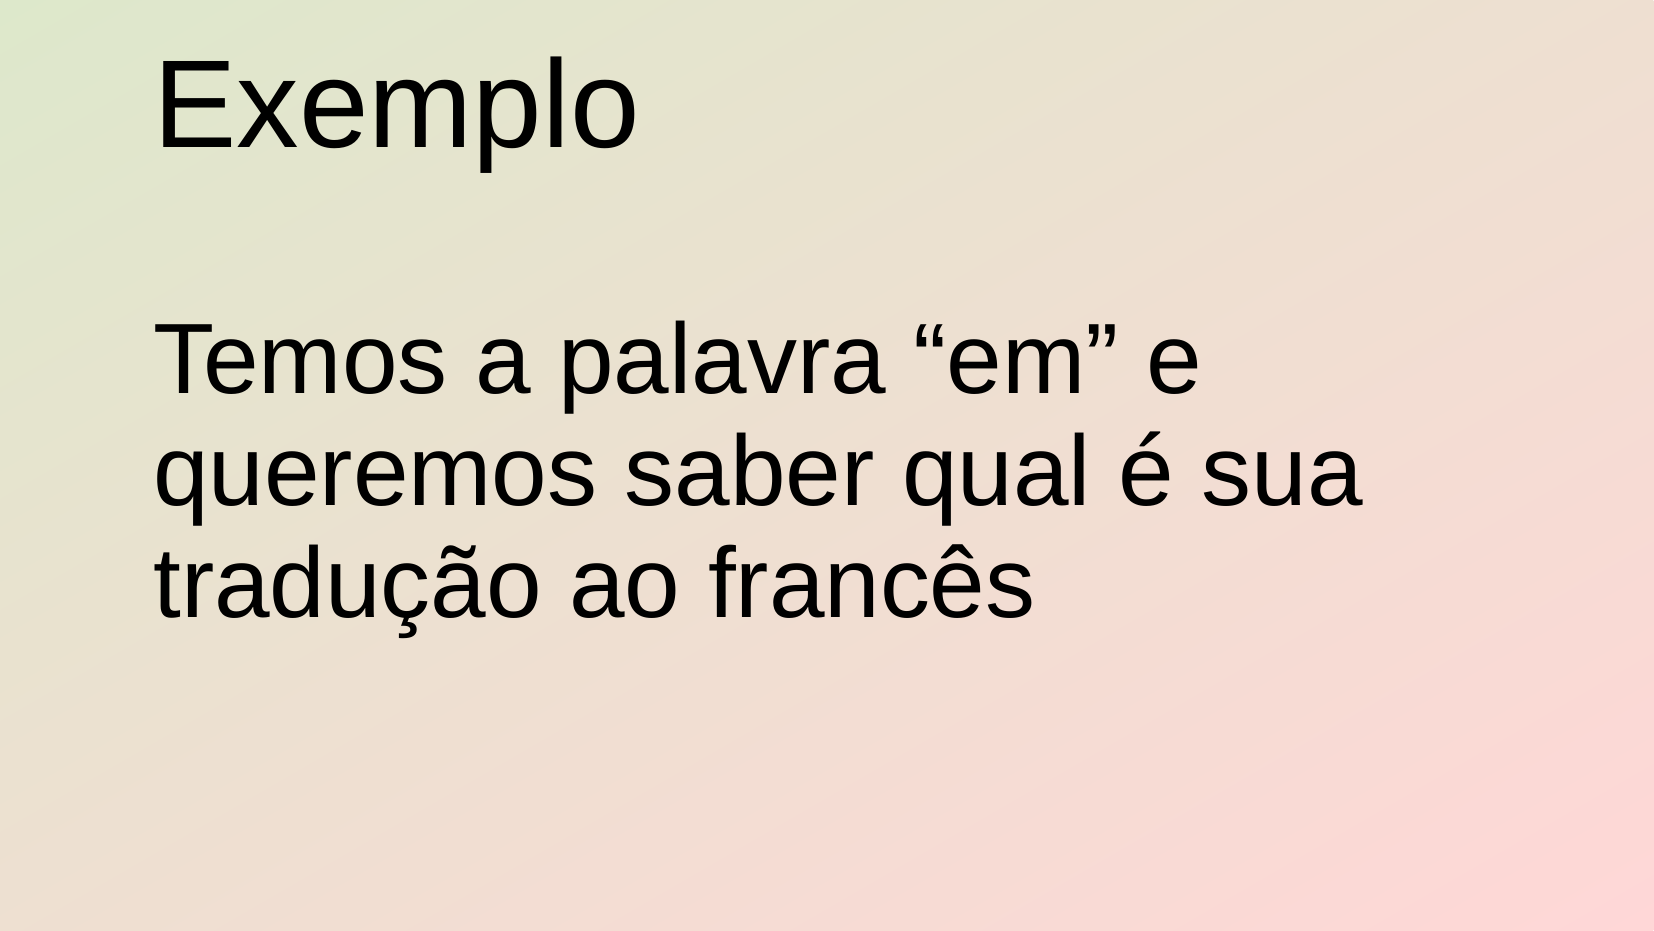

# Exemplo
Temos a palavra “em” e queremos saber qual é sua tradução ao francês